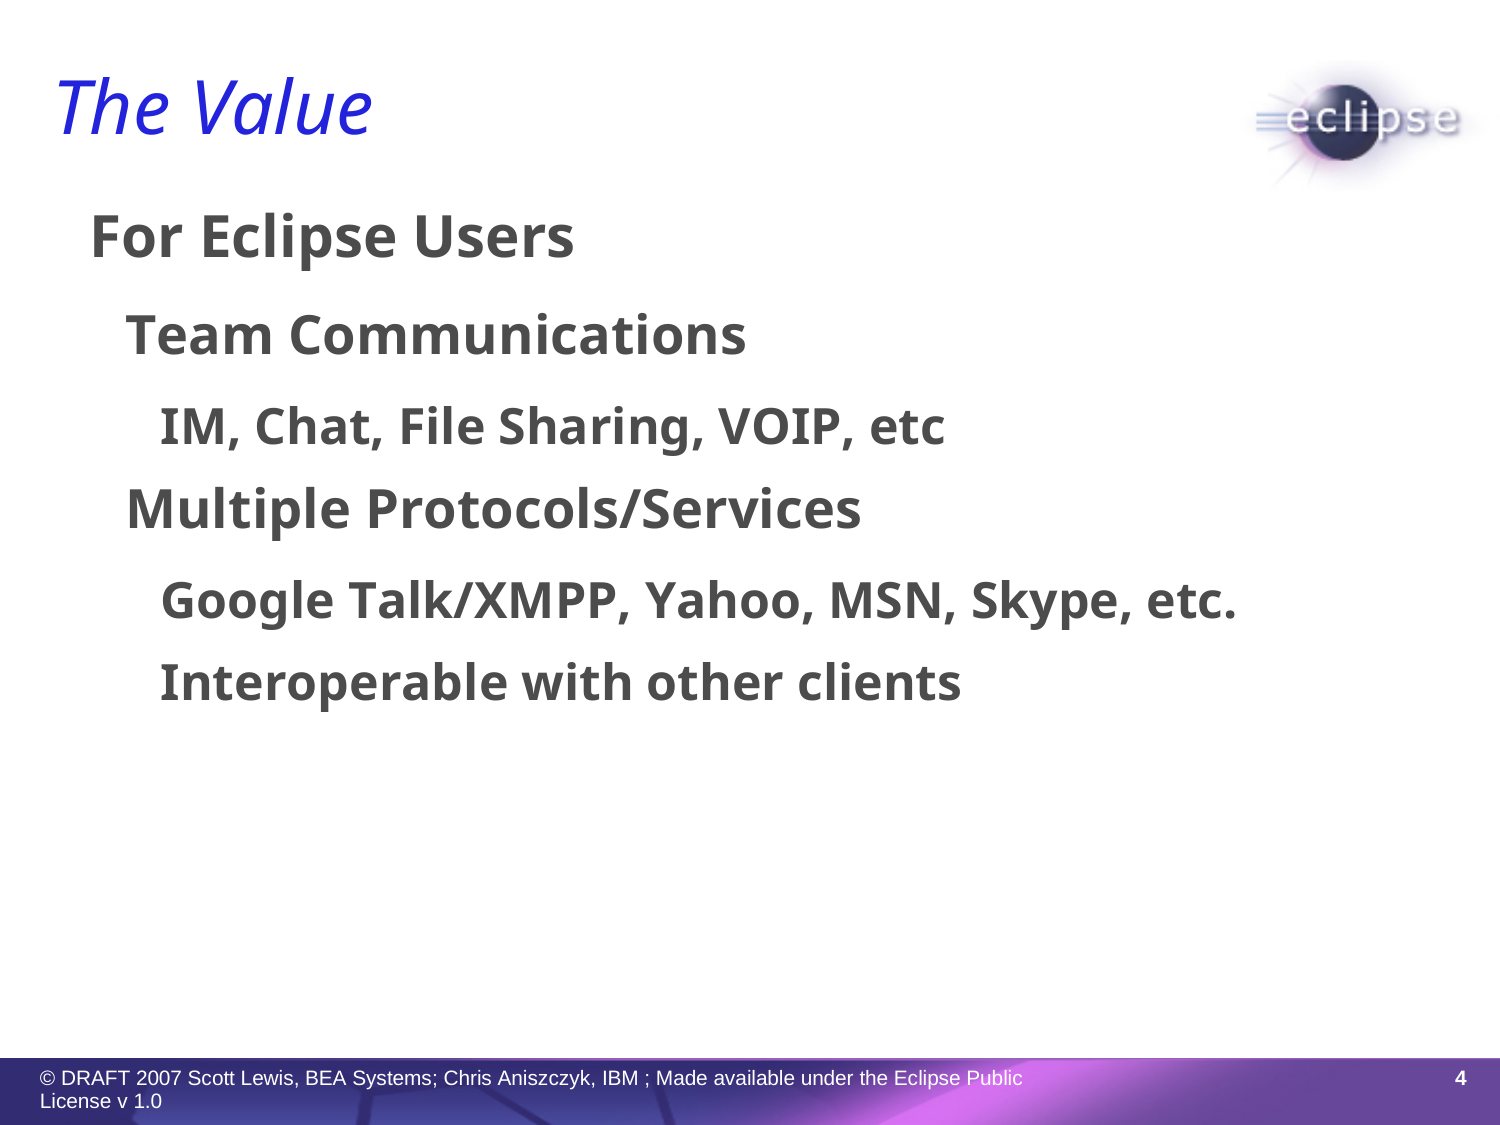

# The Value
For Eclipse Users
Team Communications
IM, Chat, File Sharing, VOIP, etc
Multiple Protocols/Services
Google Talk/XMPP, Yahoo, MSN, Skype, etc.
Interoperable with other clients
4